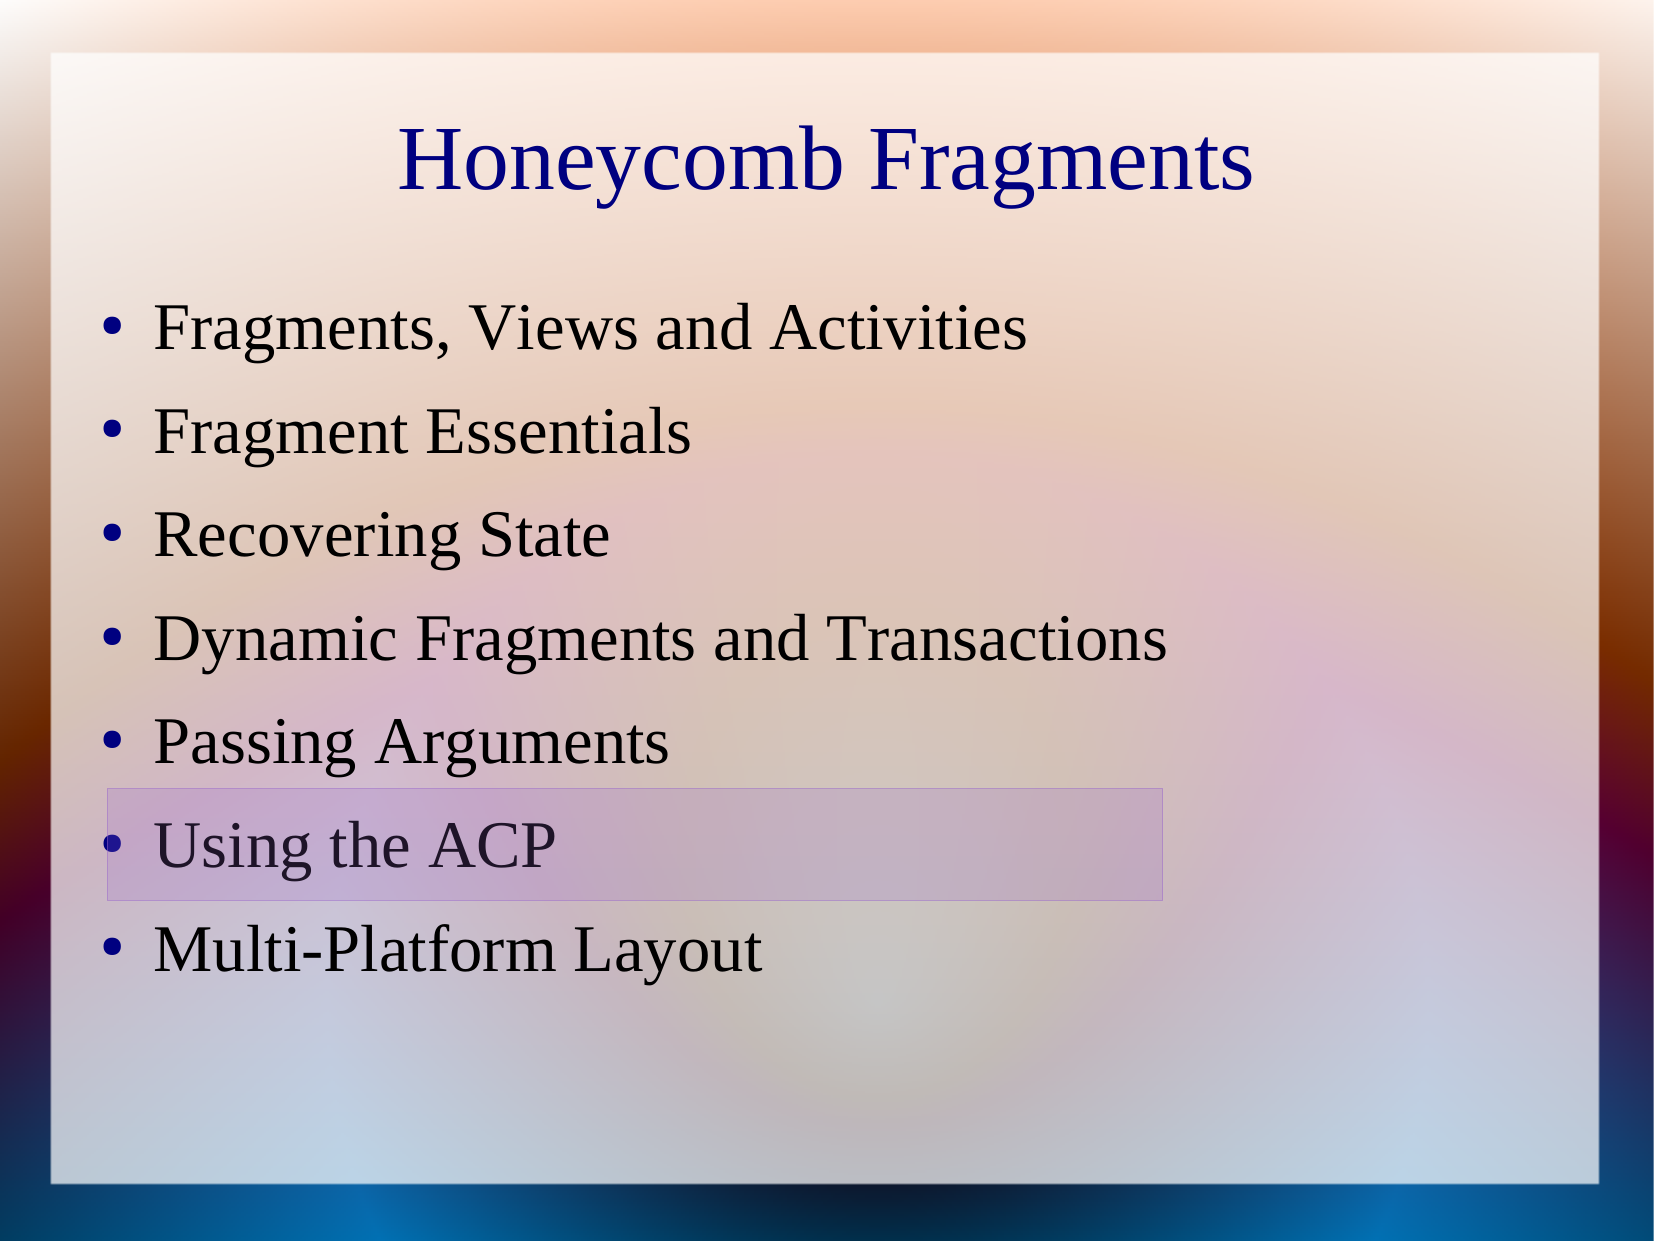

# Honeycomb Fragments
Fragments, Views and Activities
Fragment Essentials
Recovering State
Dynamic Fragments and Transactions
Passing Arguments
Using the ACP
Multi-Platform Layout